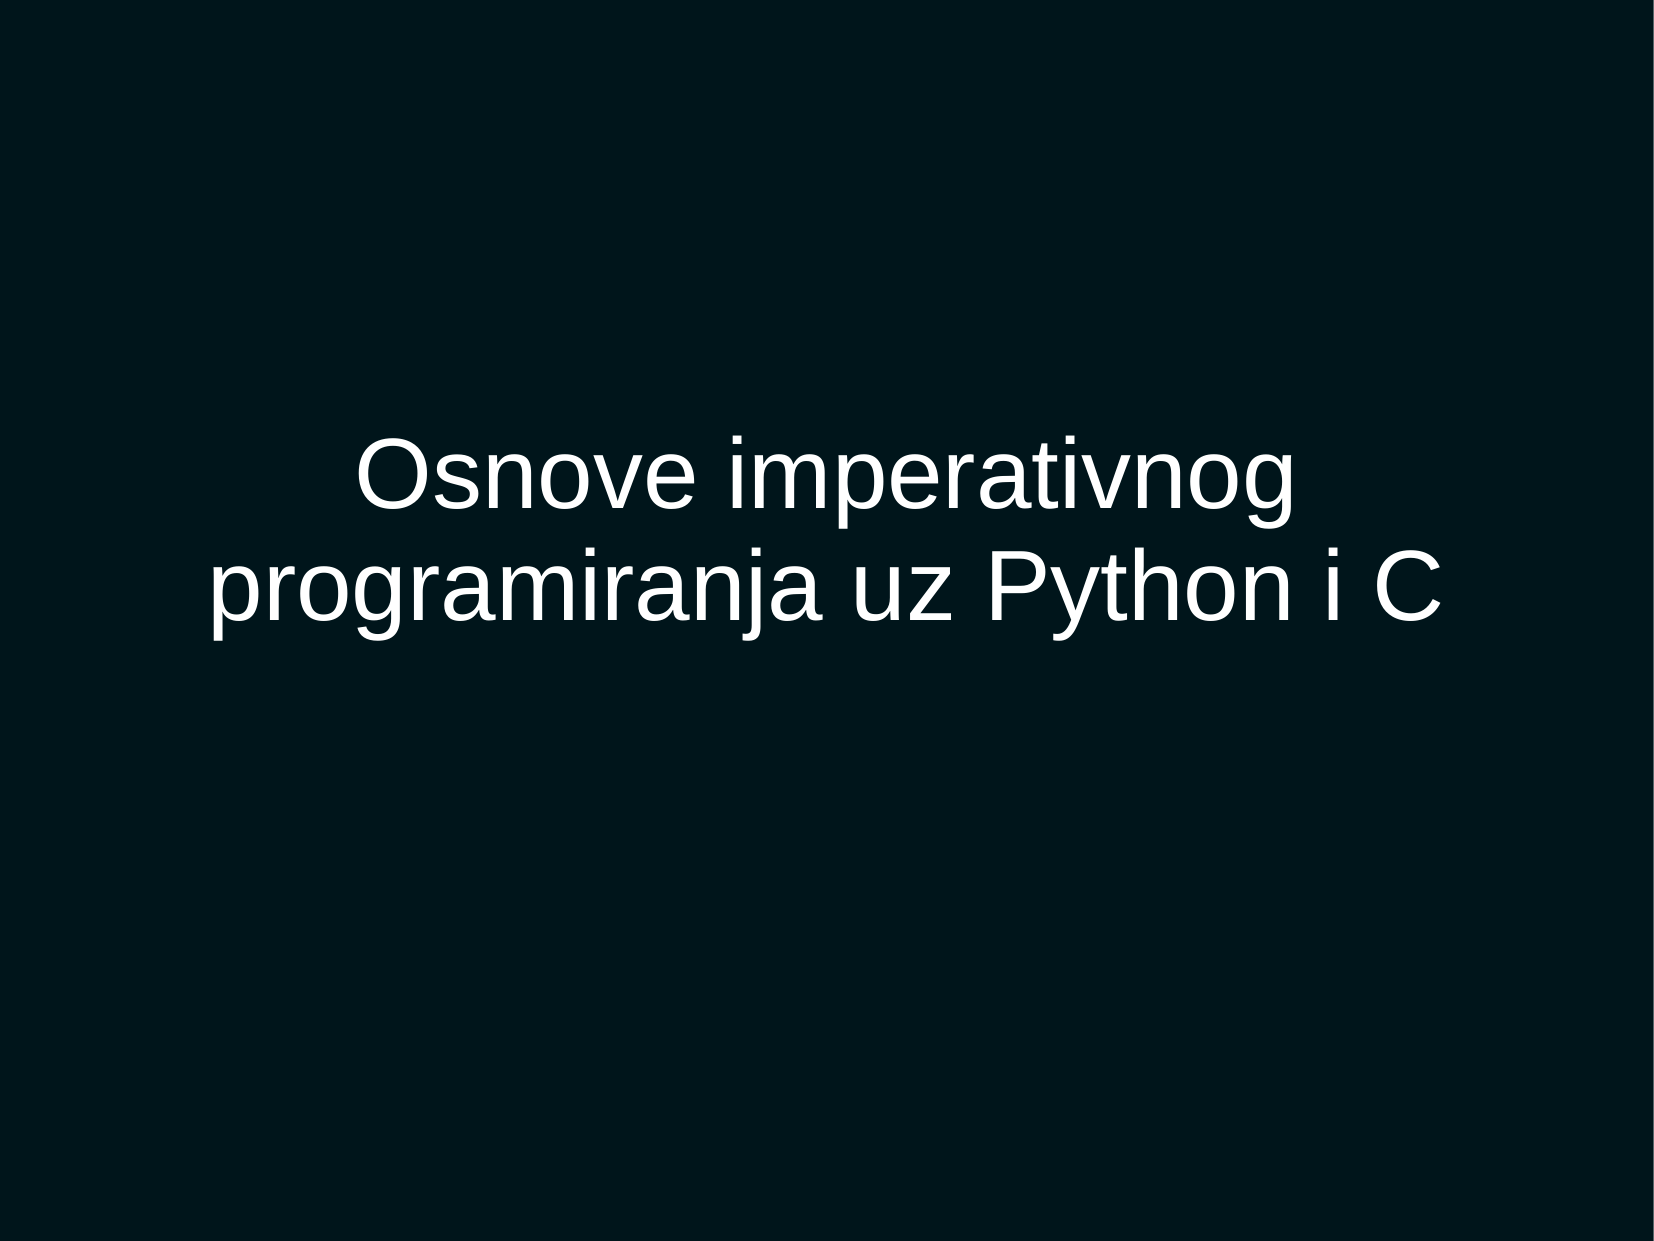

# Osnove imperativnog programiranja uz Python i C